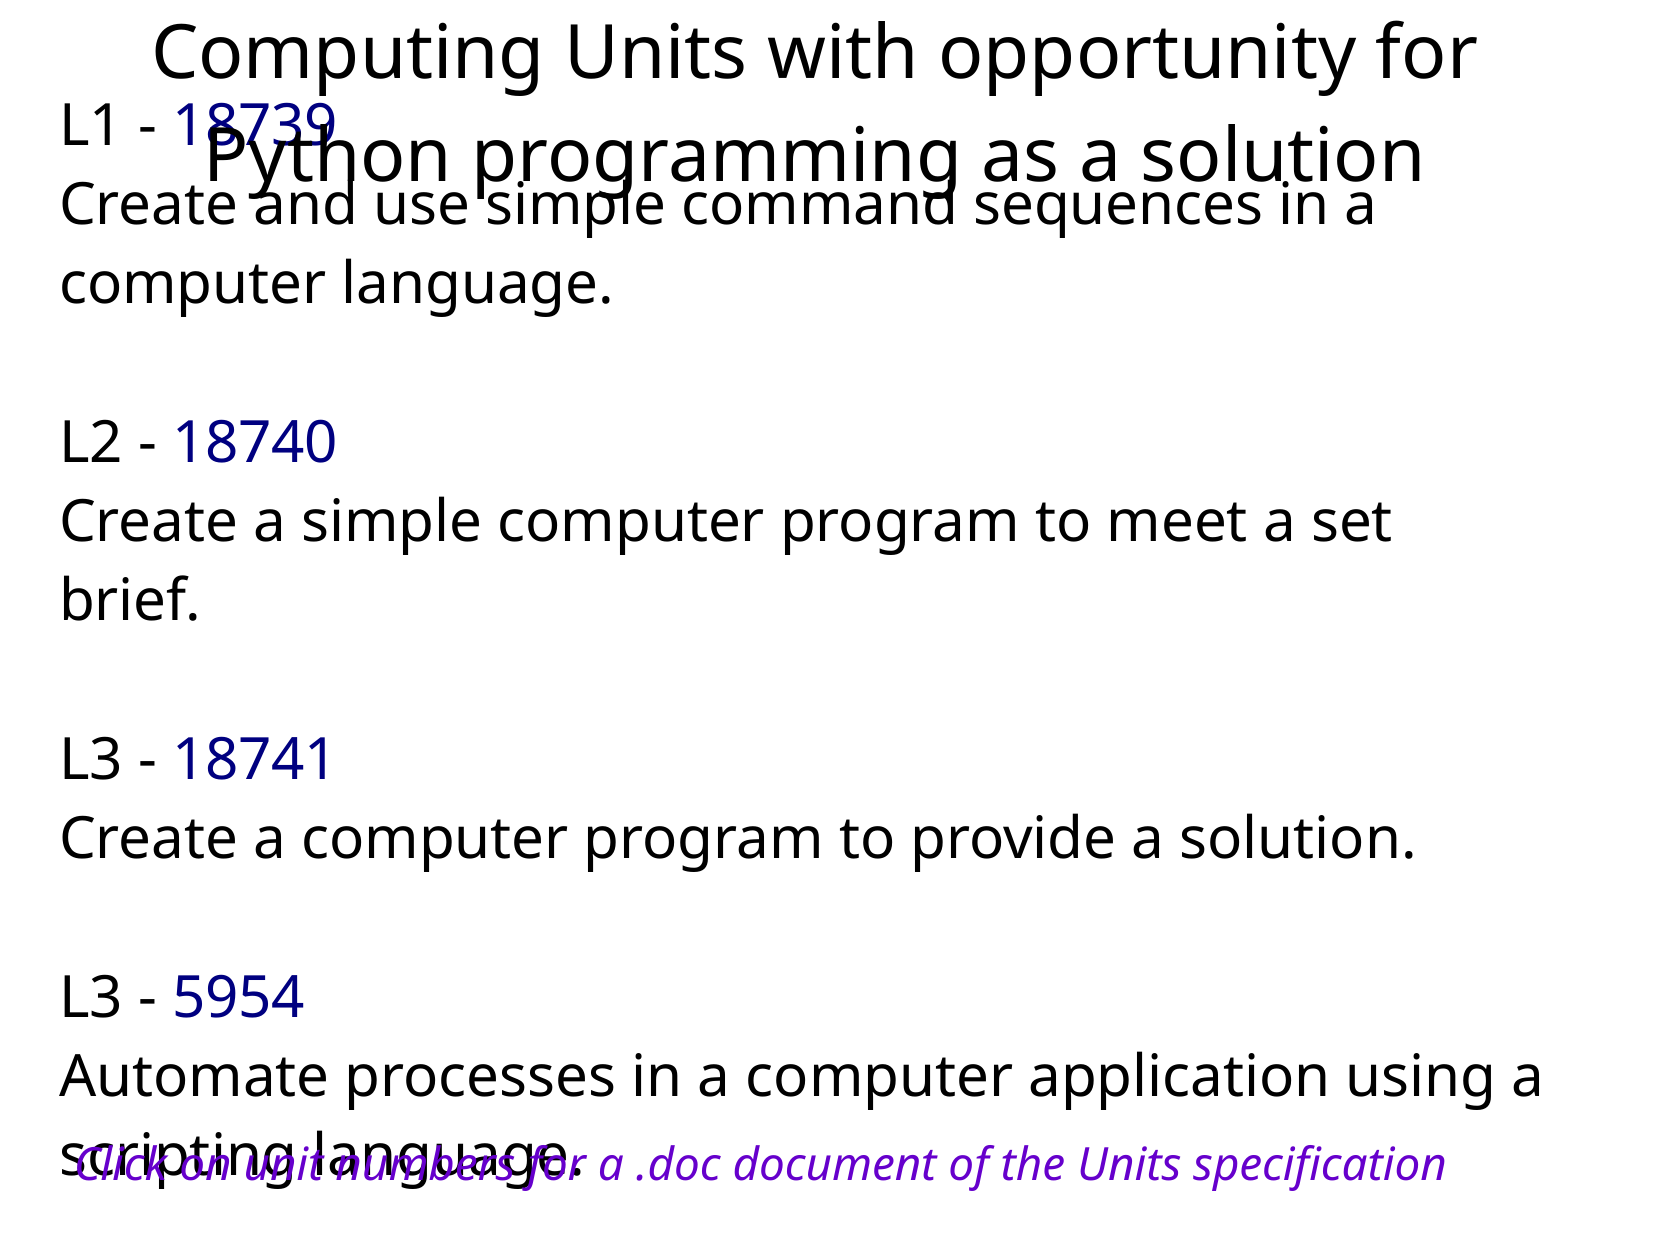

Computing Units with opportunity for Python programming as a solution
# L1 - 18739 Create and use simple command sequences in a computer language. L2 - 18740 Create a simple computer program to meet a set brief. L3 - 18741 Create a computer program to provide a solution. L3 - 5954 Automate processes in a computer application using a scripting language.
Click on unit numbers for a .doc document of the Units specification